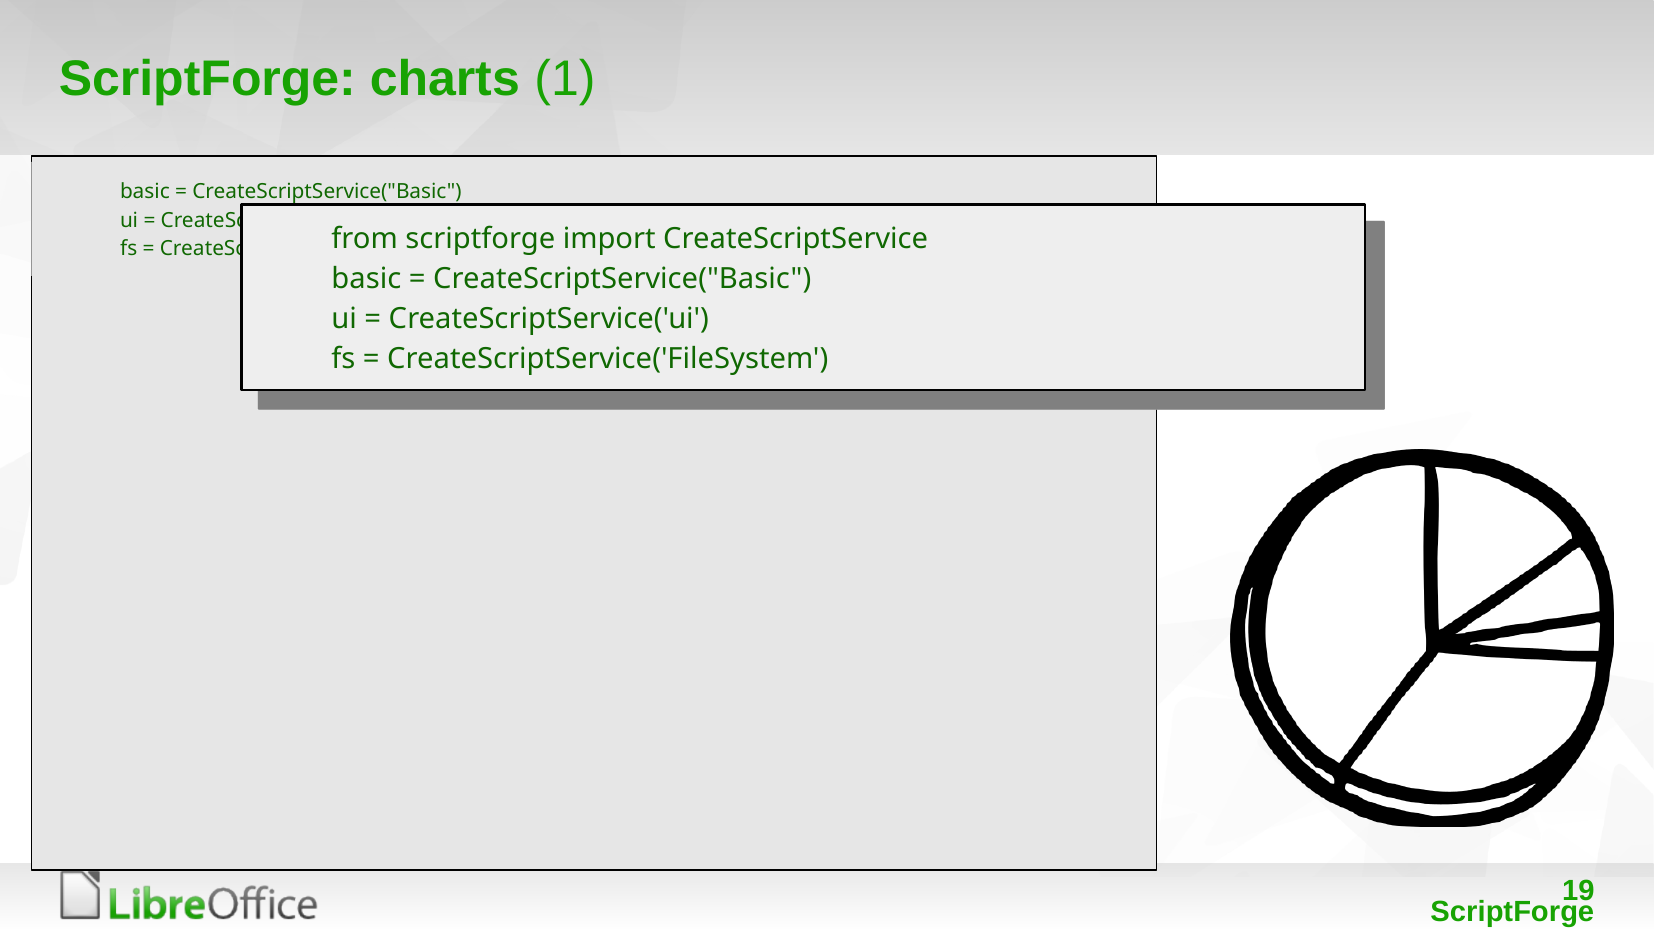

# ScriptForge: charts (1)
	basic = CreateScriptService("Basic")
	ui = CreateScriptService('ui')
	fs = CreateScriptService('FileSystem')
	from scriptforge import CreateScriptService
	basic = CreateScriptService("Basic")
	ui = CreateScriptService('ui')
	fs = CreateScriptService('FileSystem')
19
ScriptForge